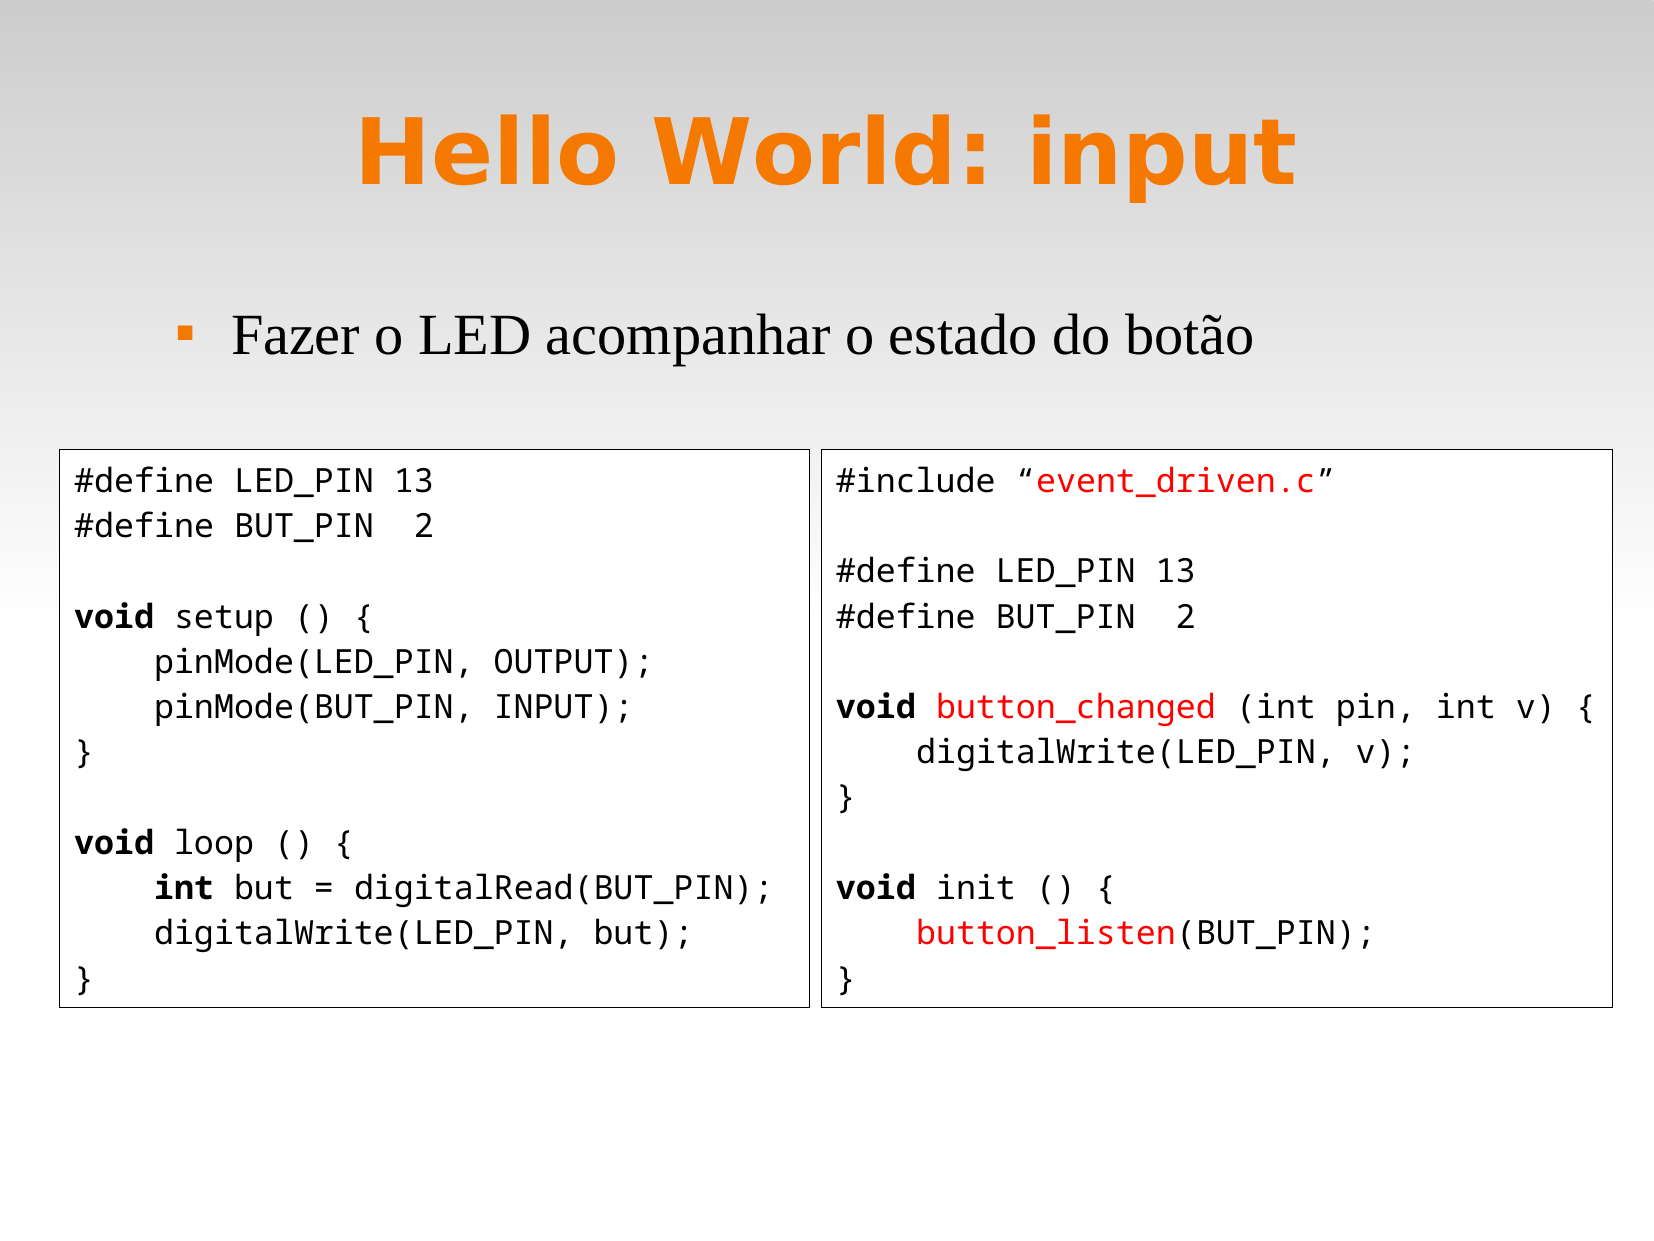

# Hello World: input
Fazer o LED acompanhar o estado do botão
#define LED_PIN 13
#define BUT_PIN 2
void setup () {
 pinMode(LED_PIN, OUTPUT);
 pinMode(BUT_PIN, INPUT);
}
void loop () {
 int but = digitalRead(BUT_PIN);
 digitalWrite(LED_PIN, but);
}
#include “event_driven.c”
#define LED_PIN 13
#define BUT_PIN 2
void button_changed (int pin, int v) {
 digitalWrite(LED_PIN, v);
}
void init () {
 button_listen(BUT_PIN);
}